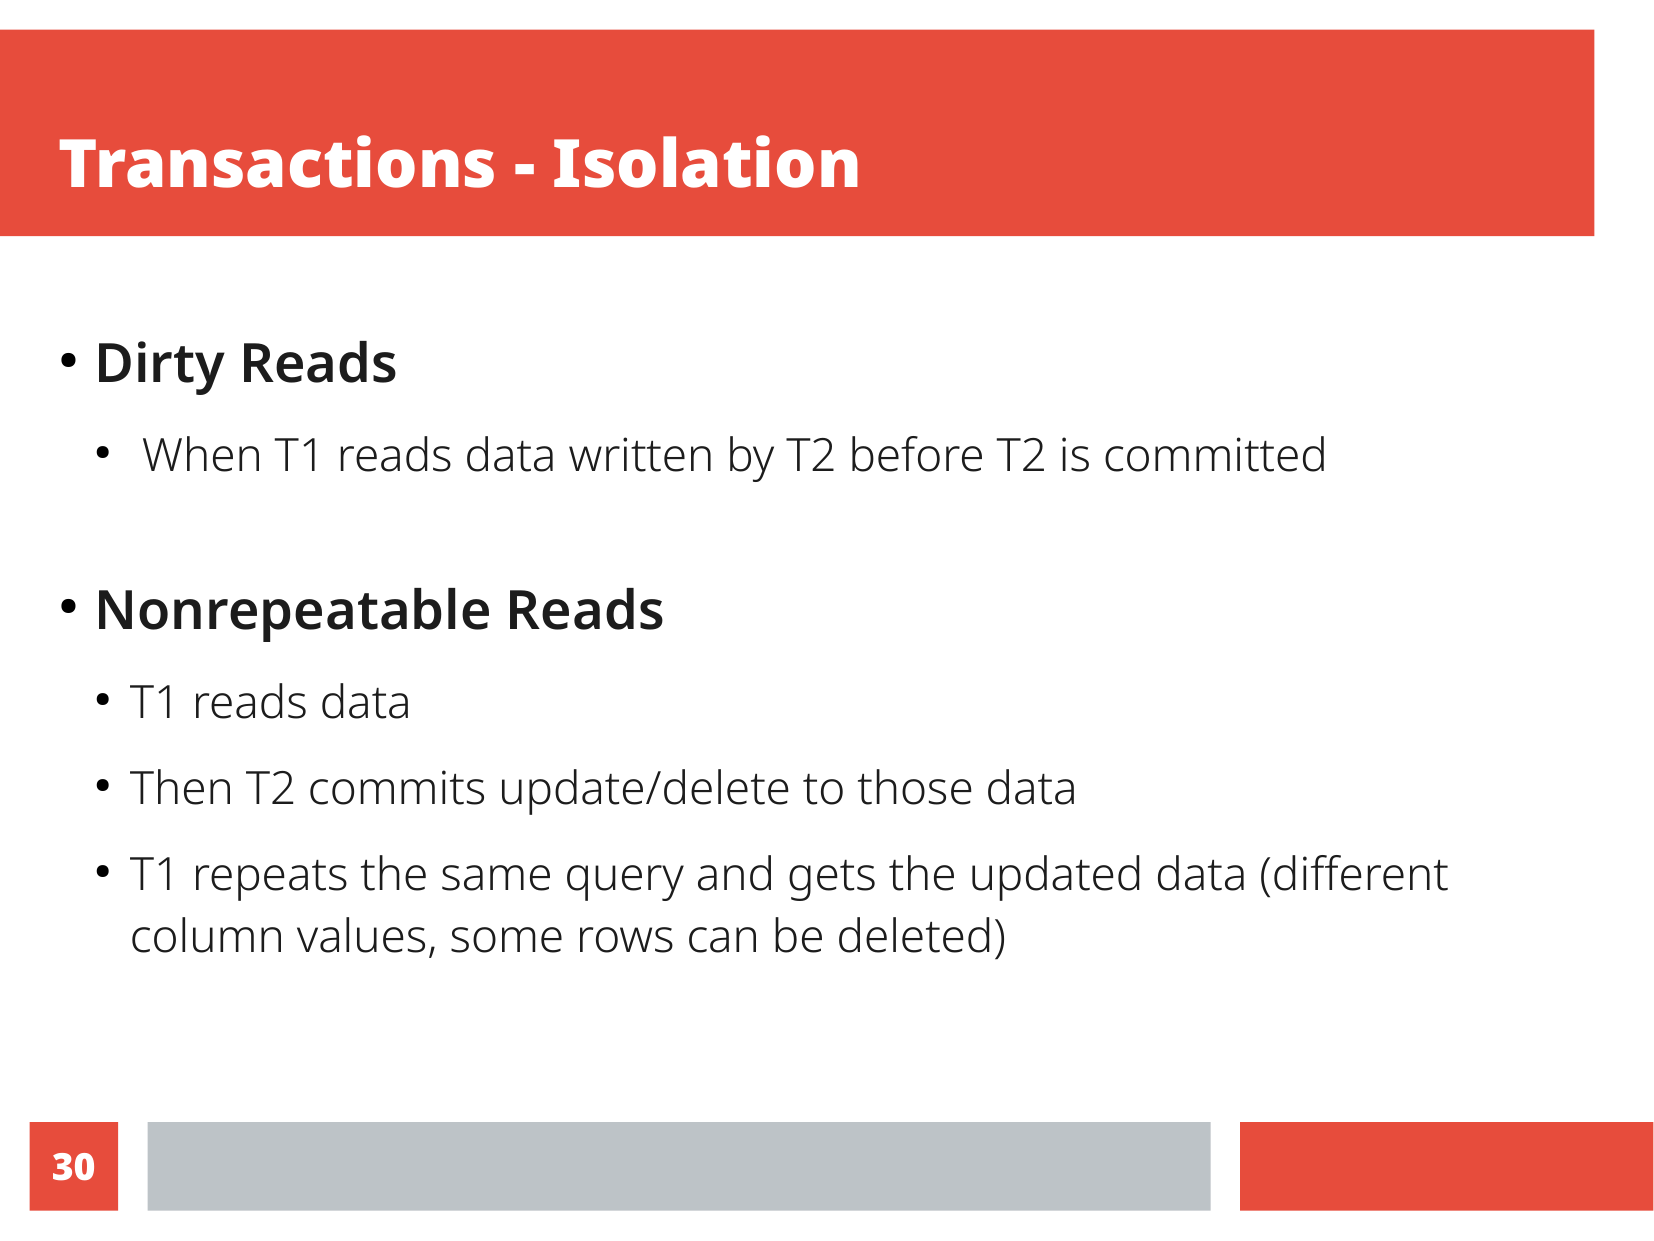

# Transactions - Isolation
Dirty Reads
 When T1 reads data written by T2 before T2 is committed
Nonrepeatable Reads
T1 reads data
Then T2 commits update/delete to those data
T1 repeats the same query and gets the updated data (different column values, some rows can be deleted)
30